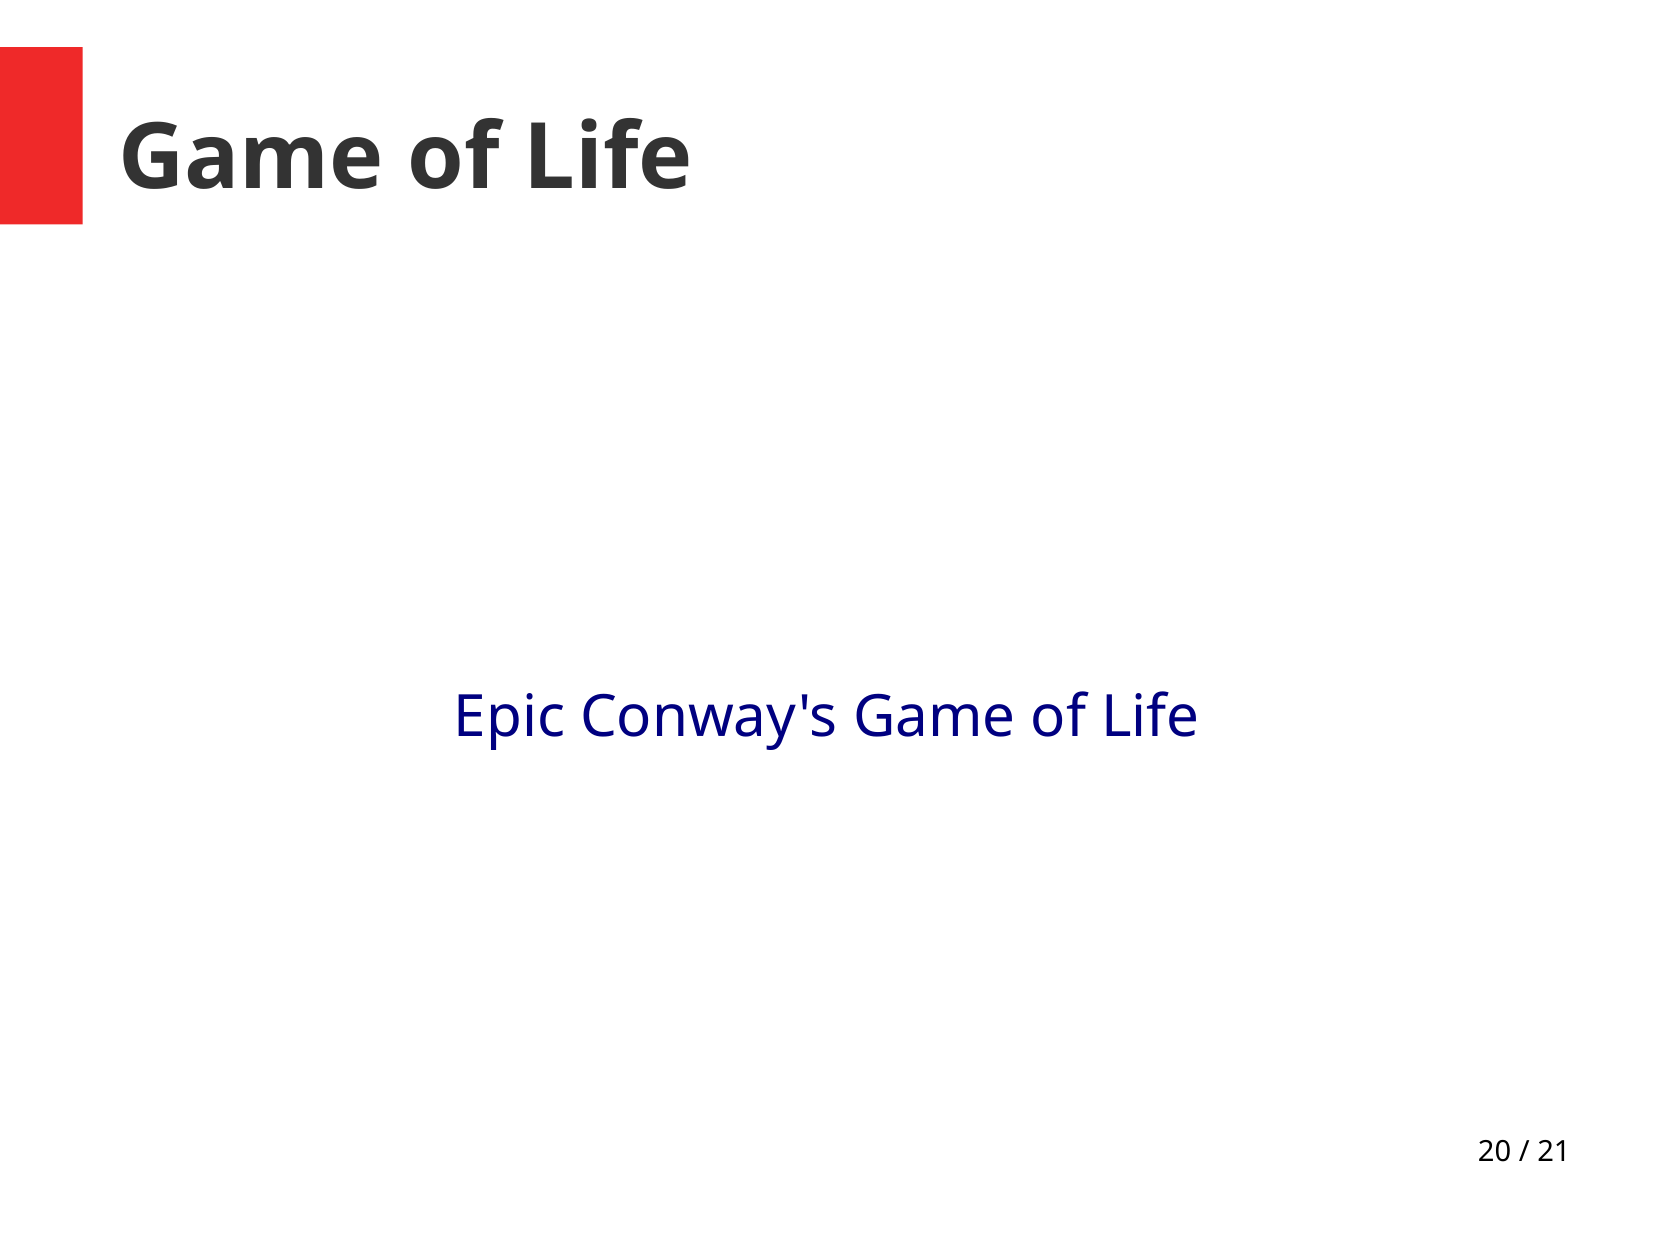

# Game of Life
Epic Conway's Game of Life
20